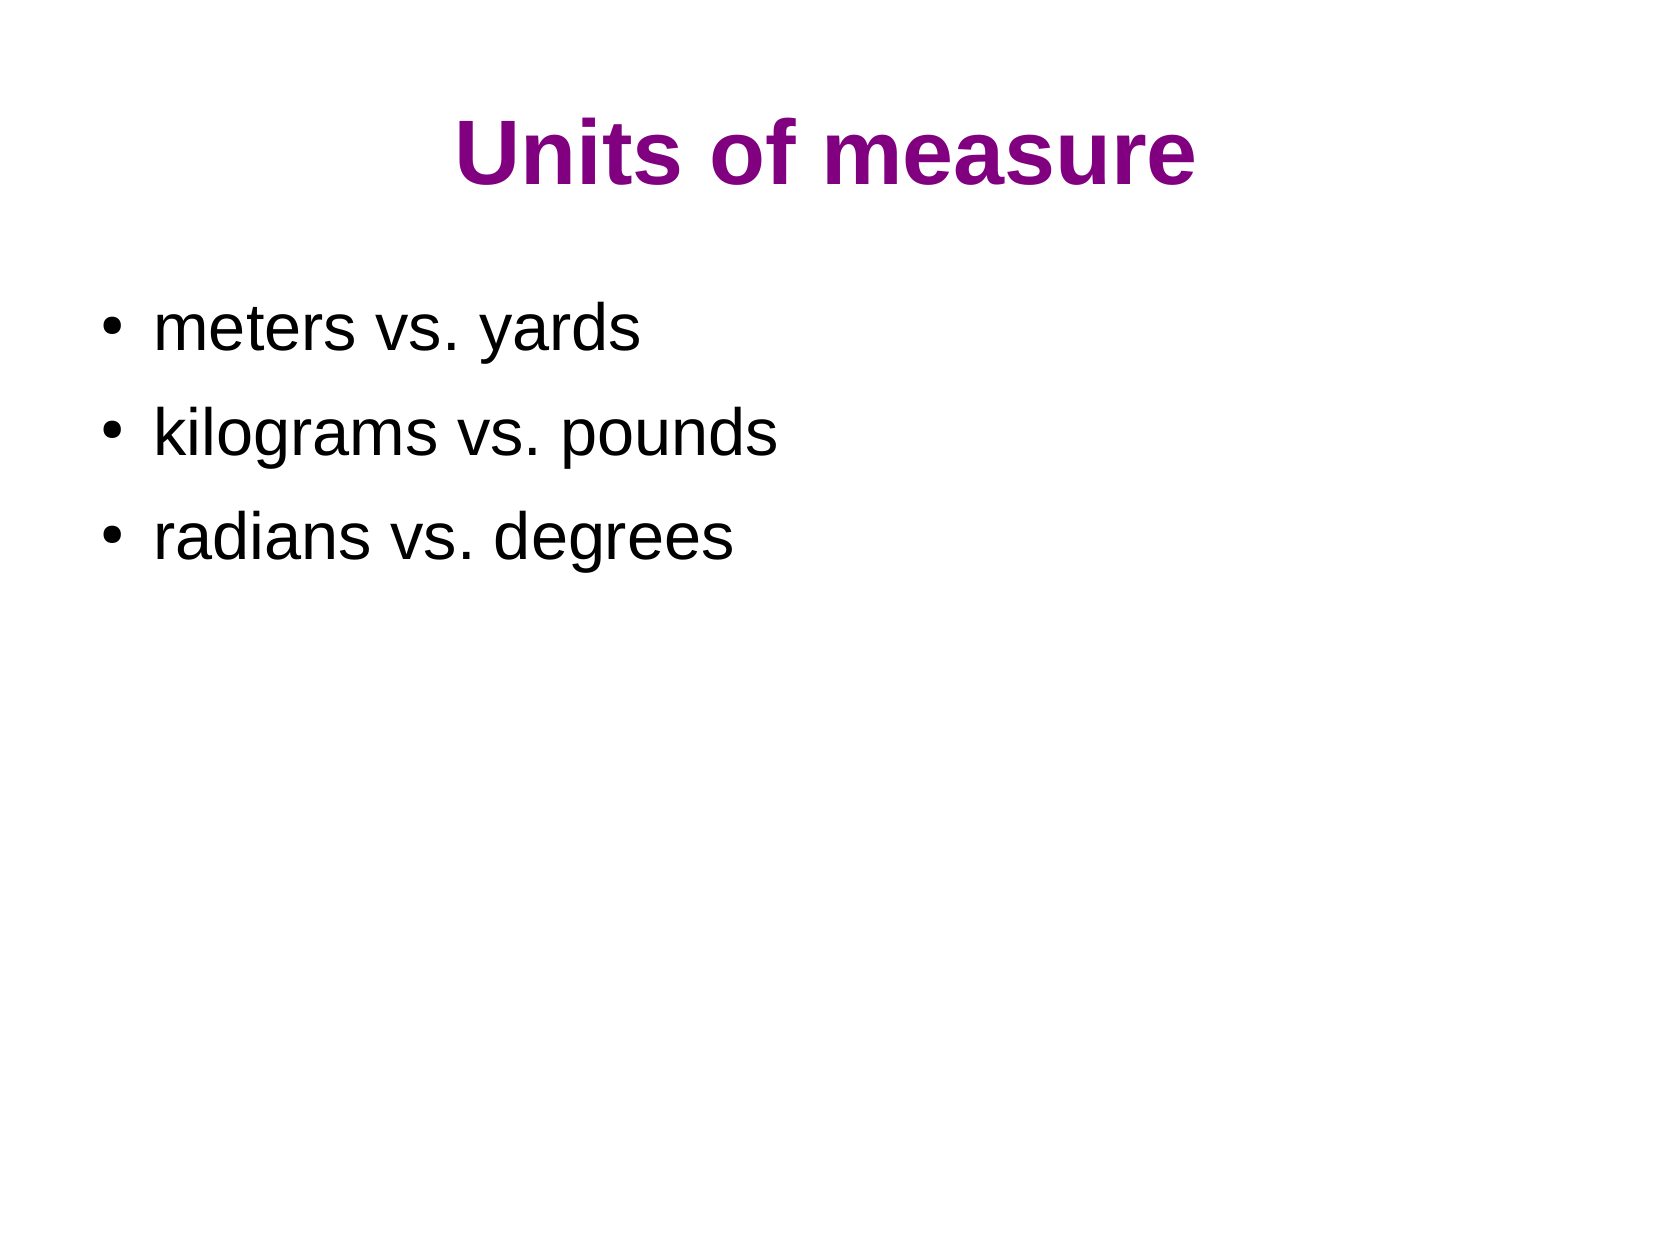

# Units of measure
meters vs. yards
kilograms vs. pounds
radians vs. degrees